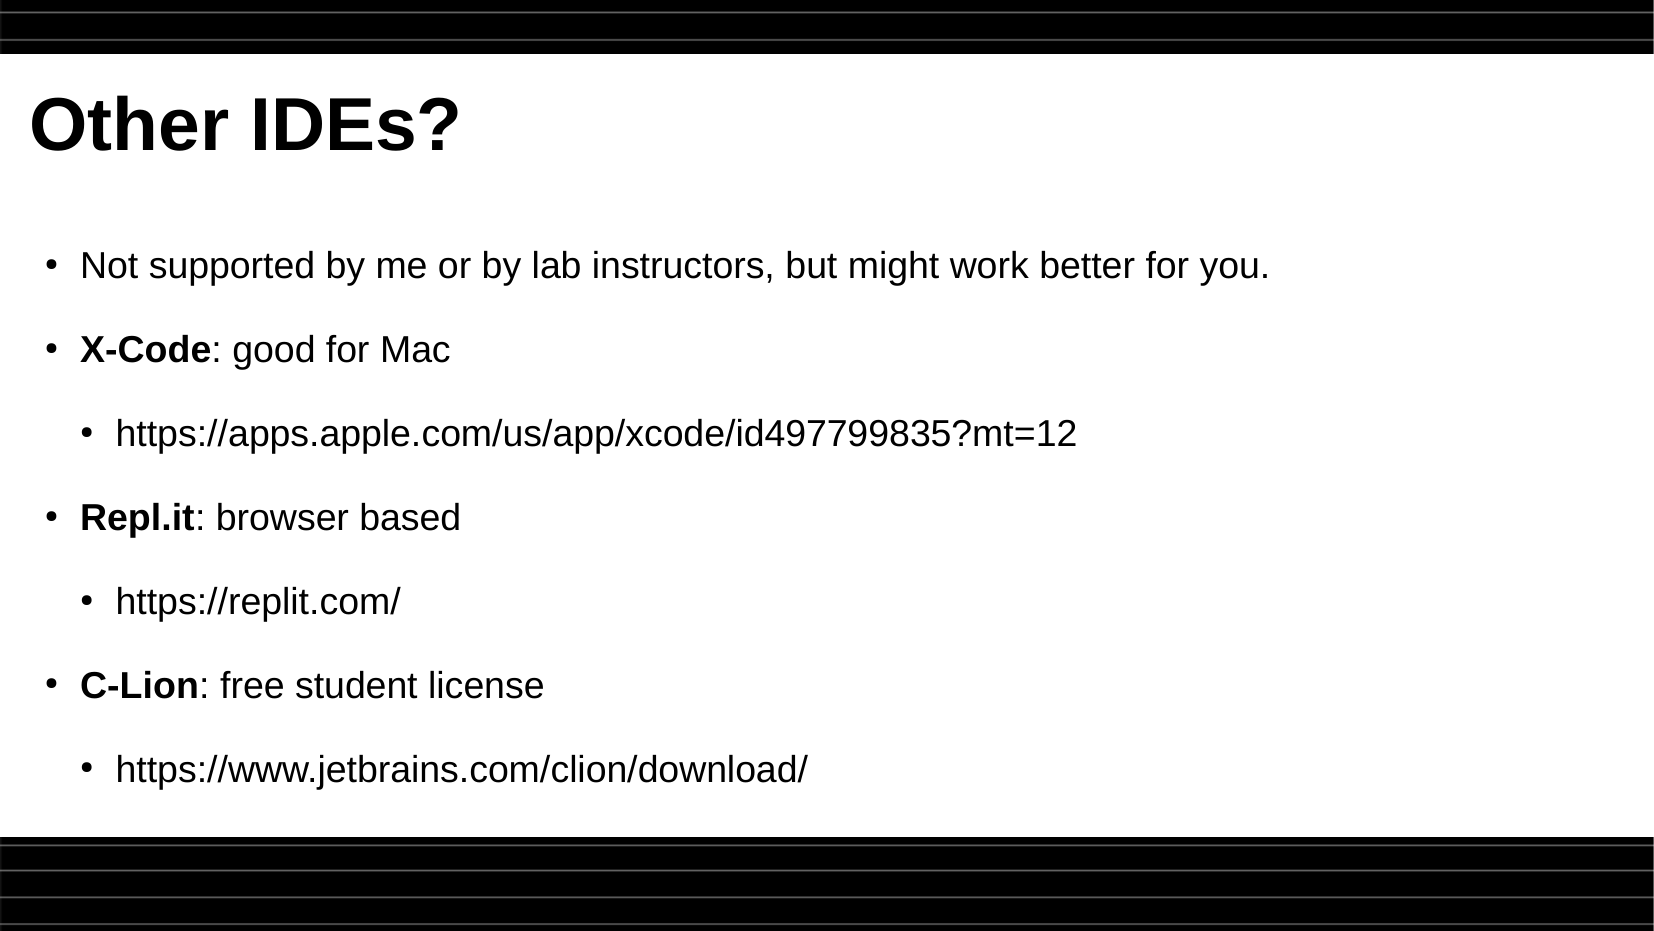

Other IDEs?
Not supported by me or by lab instructors, but might work better for you.
X-Code: good for Mac
https://apps.apple.com/us/app/xcode/id497799835?mt=12
Repl.it: browser based
https://replit.com/
C-Lion: free student license
https://www.jetbrains.com/clion/download/